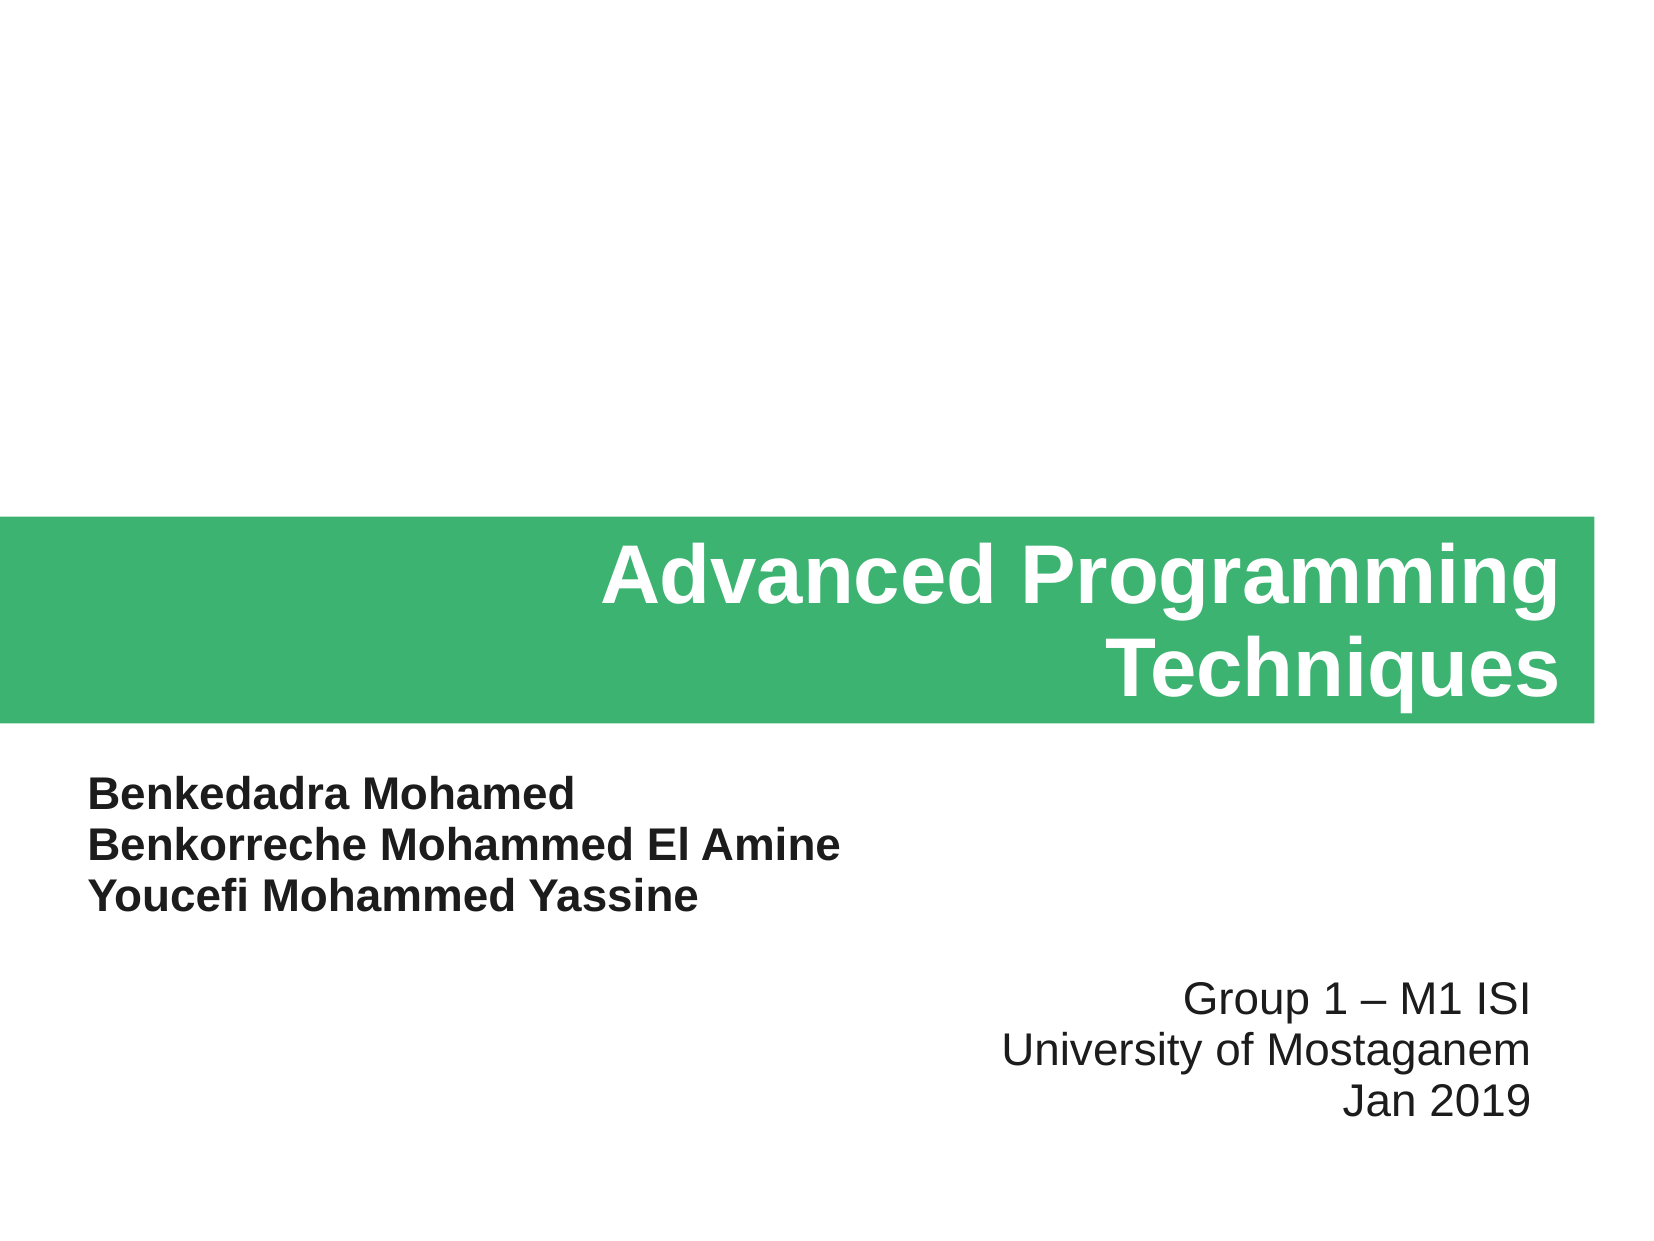

# Advanced Programming Techniques
Benkedadra Mohamed
Benkorreche Mohammed El Amine
Youcefi Mohammed Yassine
														 Group 1 – M1 ISI
											 University of Mostaganem
 Jan 2019